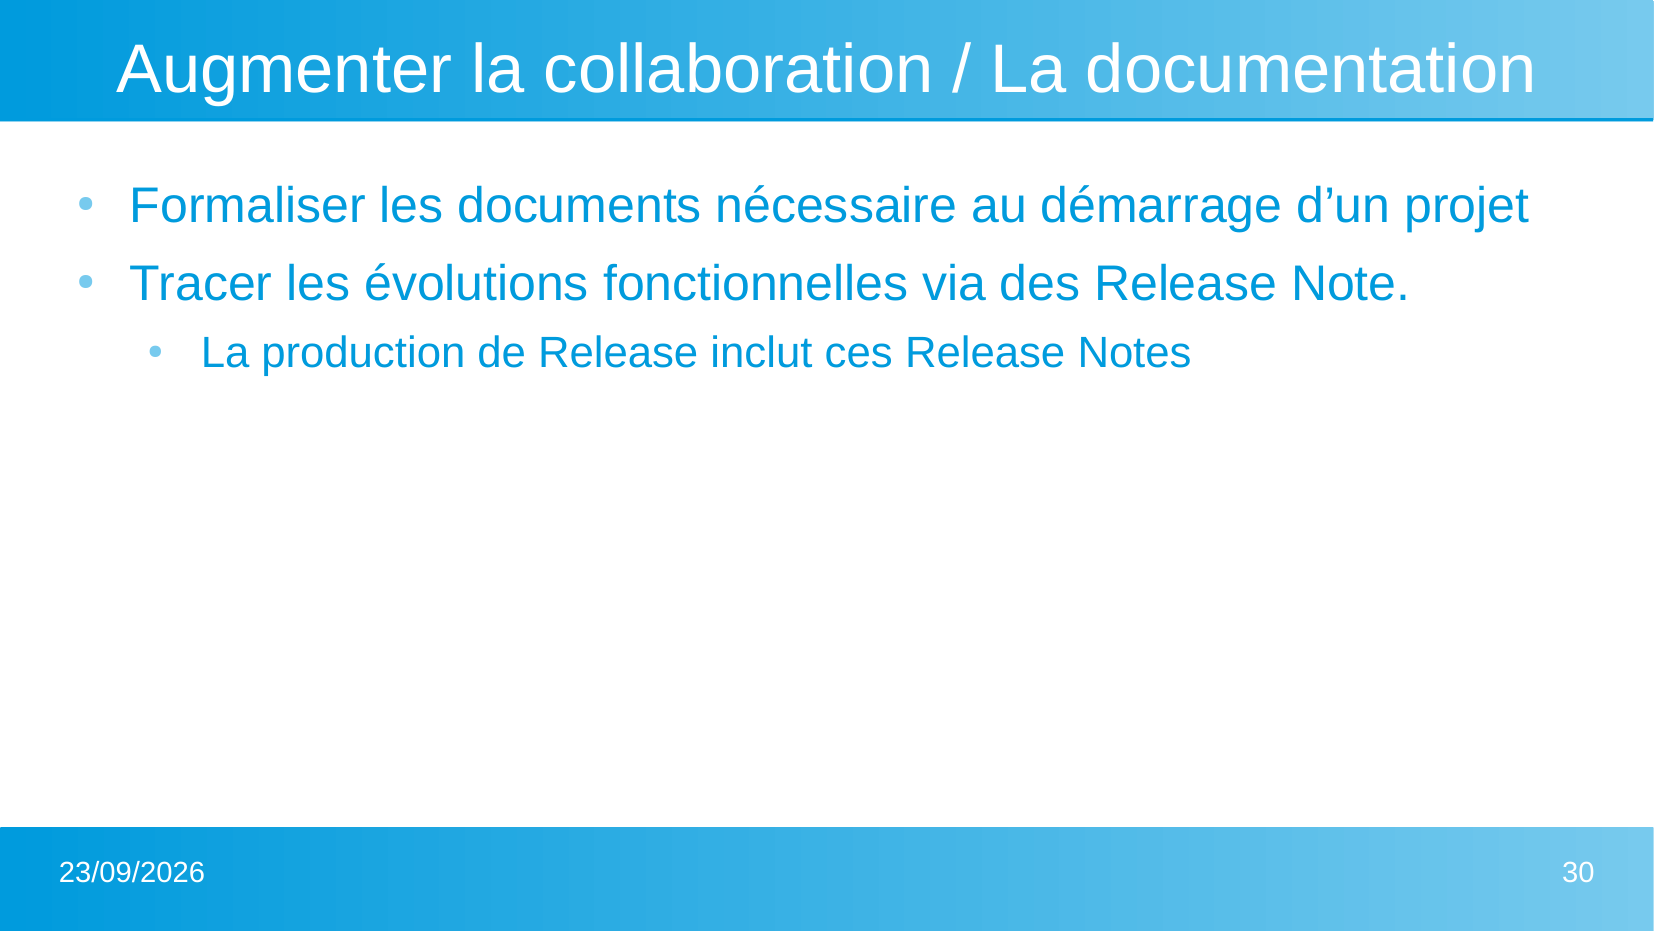

# Augmenter la collaboration / La documentation
Formaliser les documents nécessaire au démarrage d’un projet
Tracer les évolutions fonctionnelles via des Release Note.
La production de Release inclut ces Release Notes
30